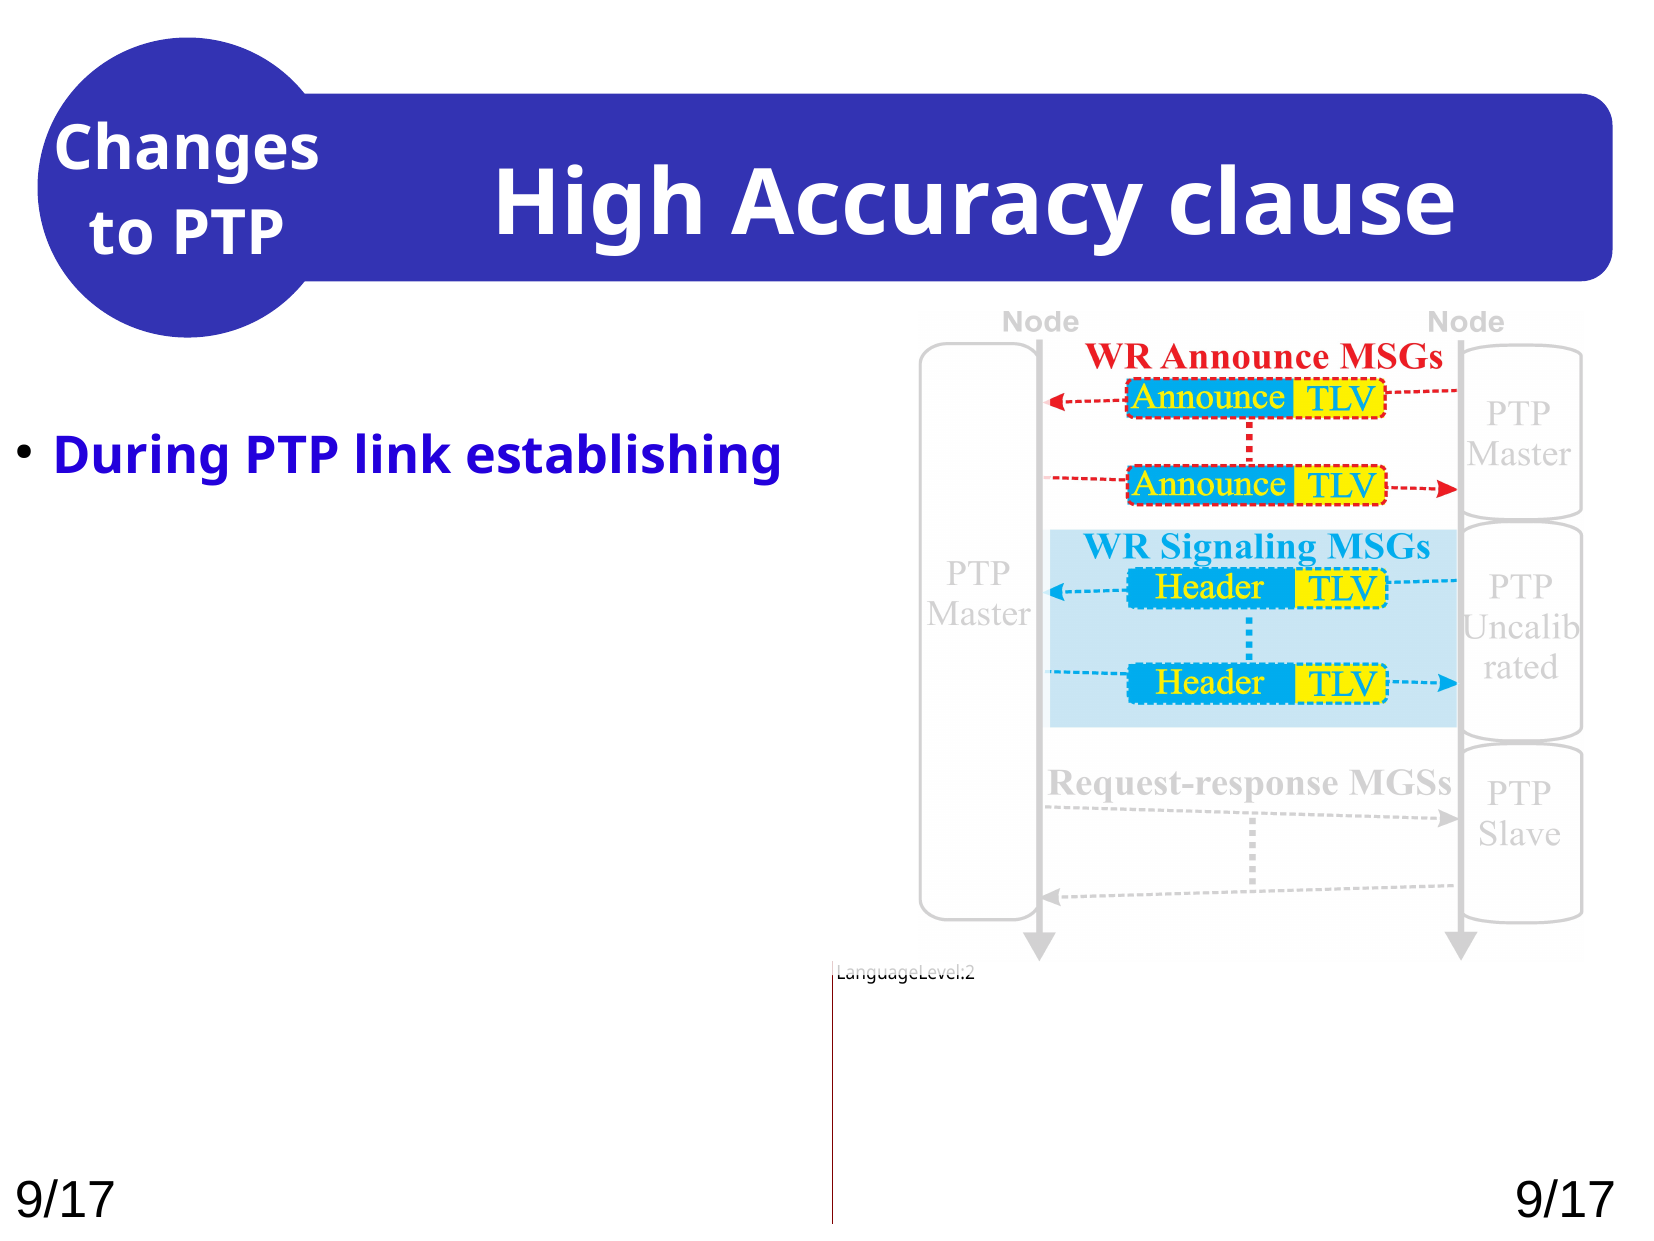

Changes
to PTP
High Accuracy clause
During PTP link establishing
9/17
9/17